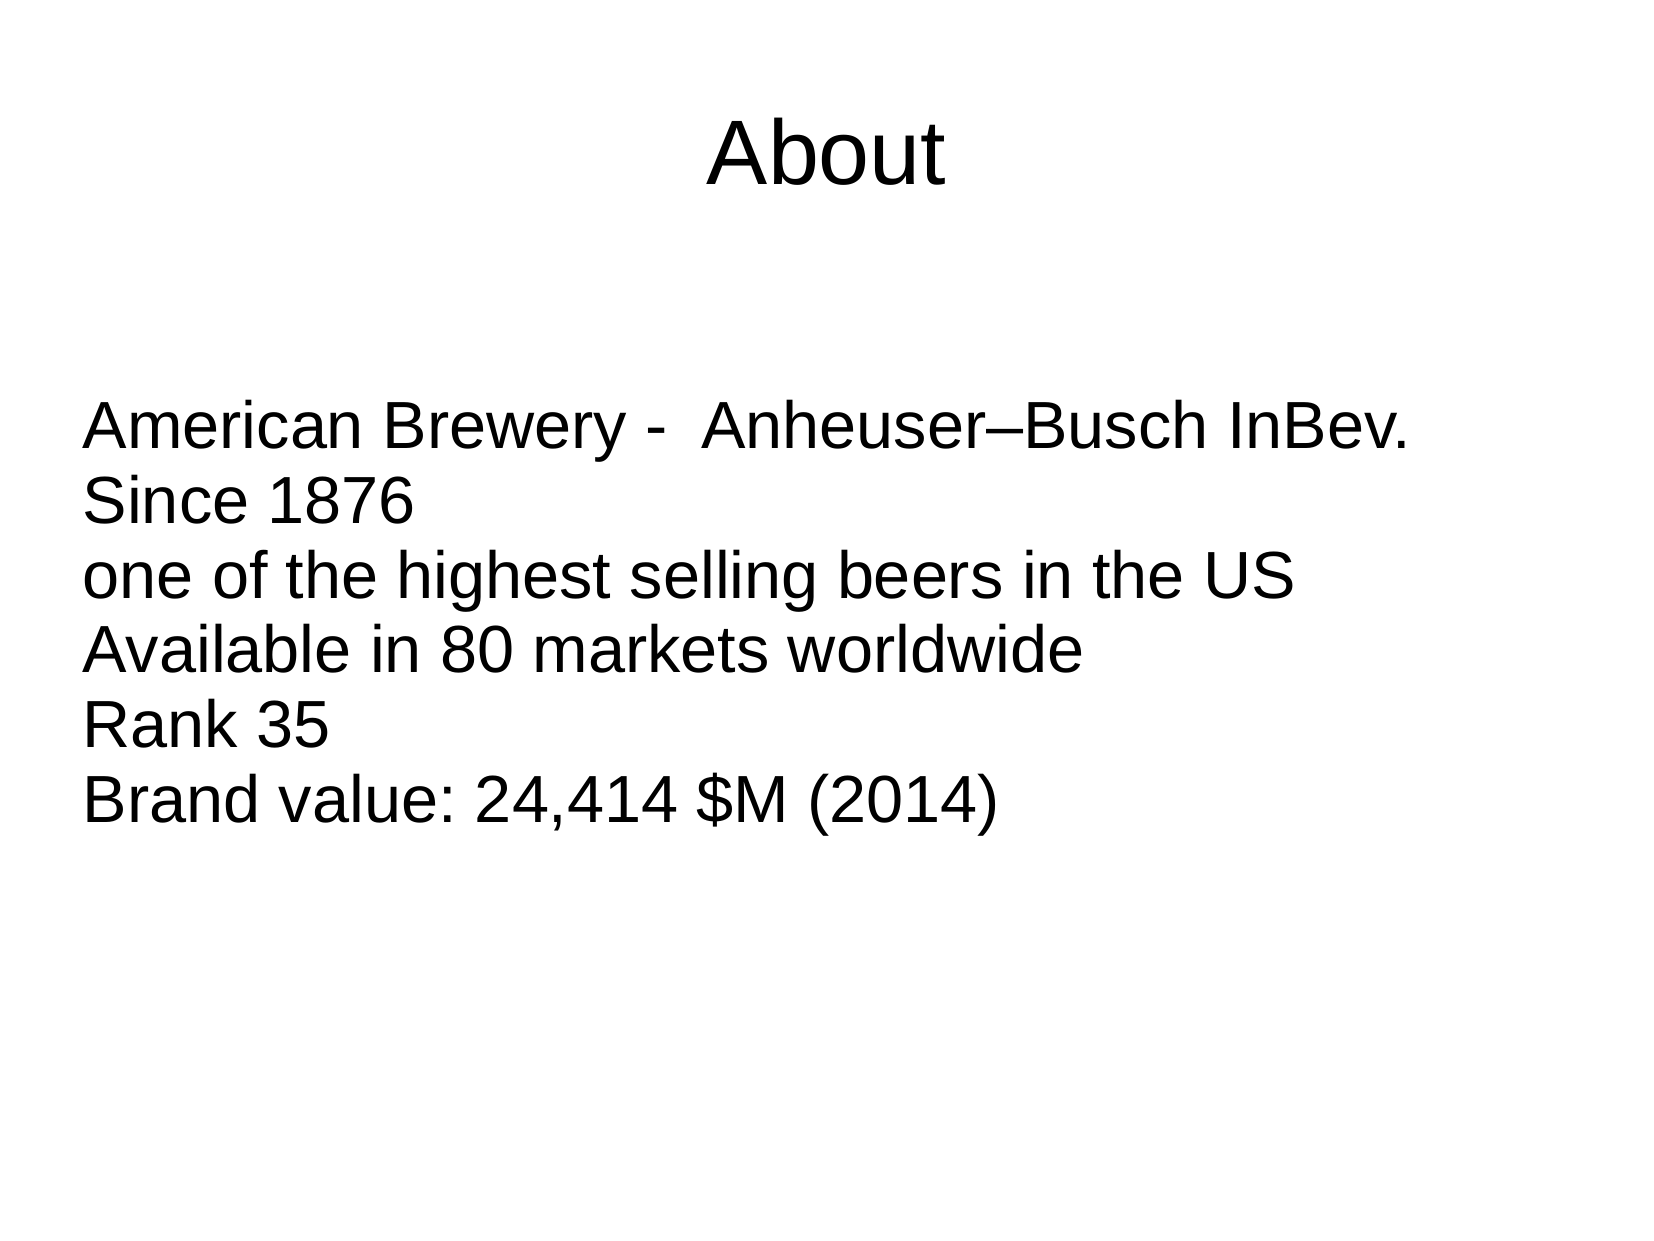

# About
American Brewery - Anheuser–Busch InBev.
Since 1876
one of the highest selling beers in the US
Available in 80 markets worldwide
Rank 35
Brand value: 24,414 $M (2014)